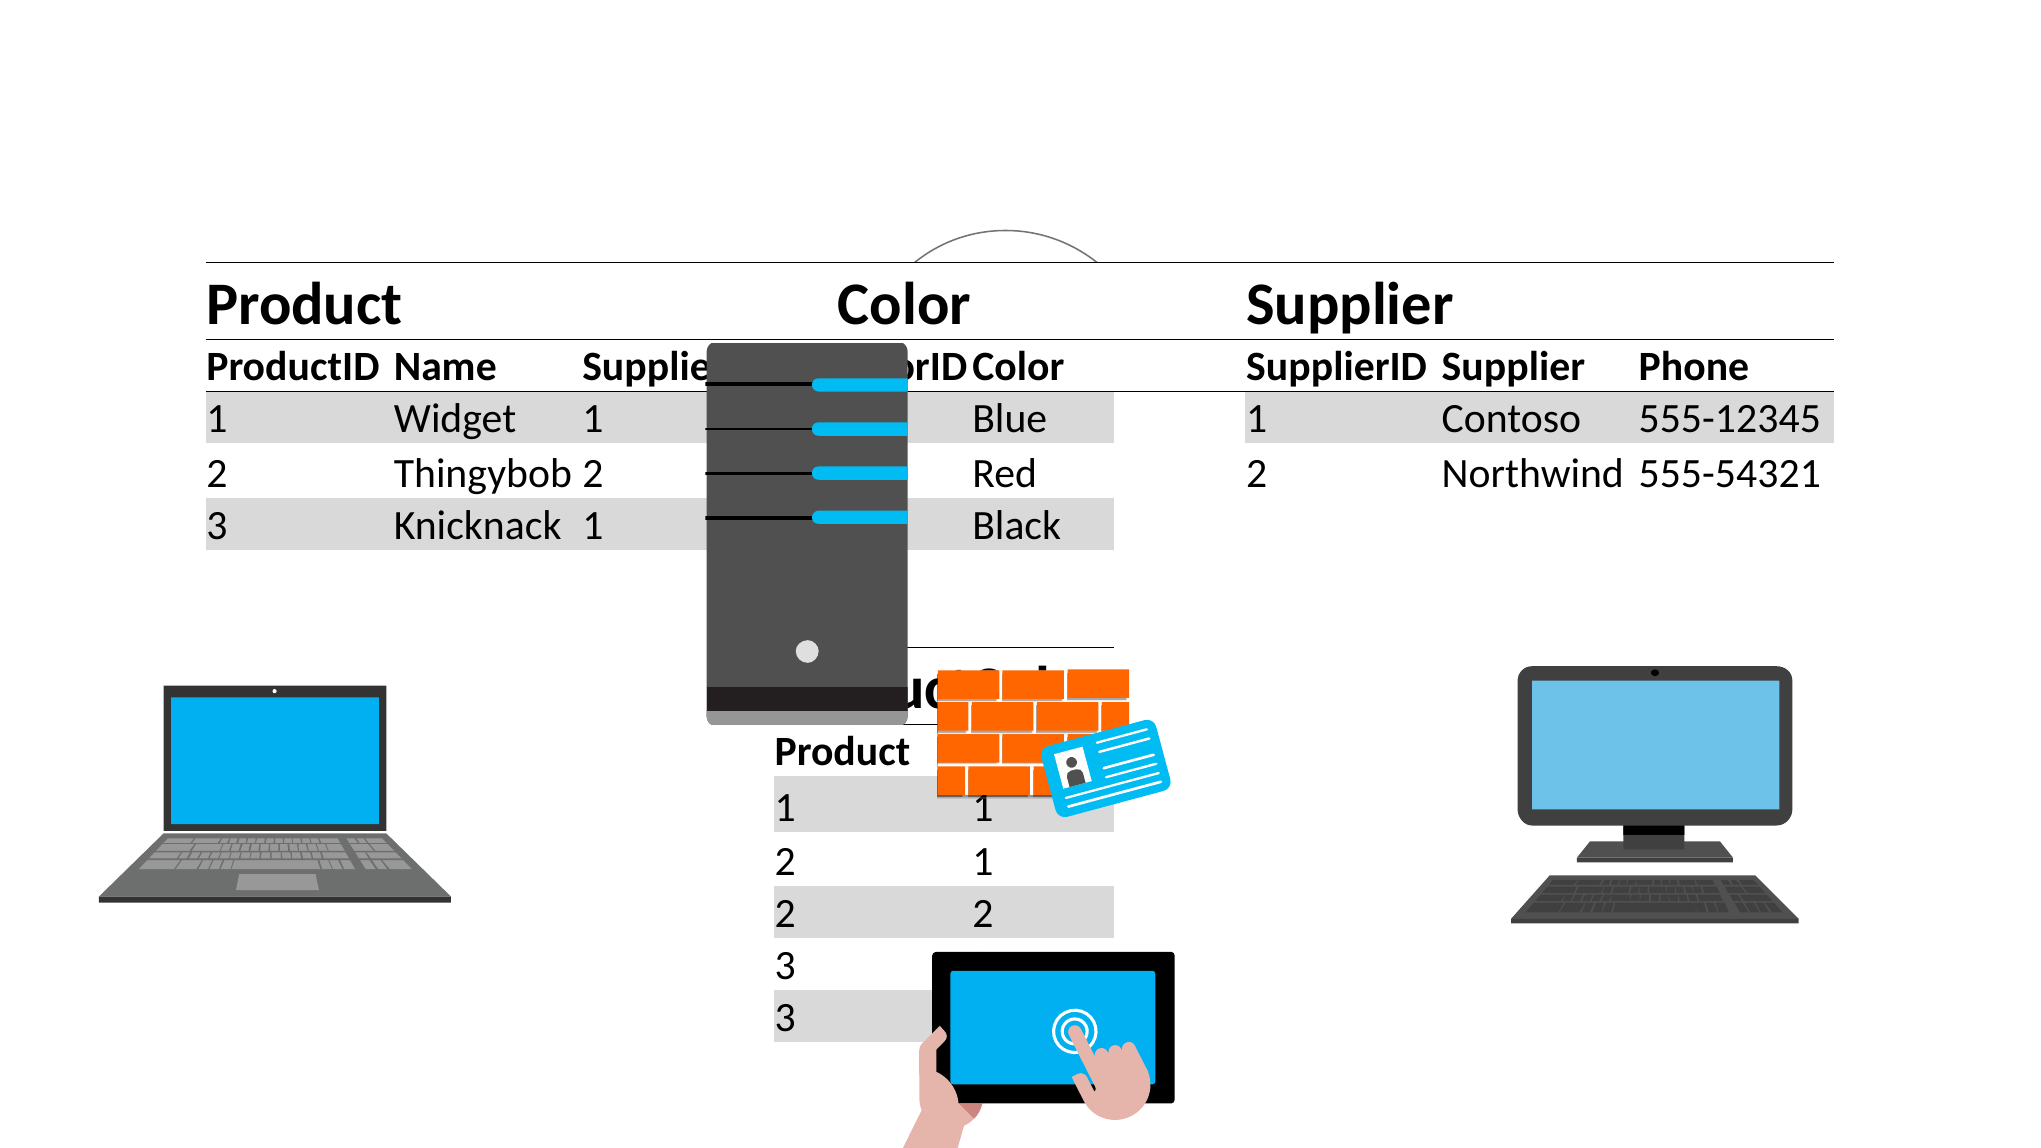

| Product | | | | Color | | | Supplier | | |
| --- | --- | --- | --- | --- | --- | --- | --- | --- | --- |
| ProductID | Name | Supplier | | ColorID | Color | | SupplierID | Supplier | Phone |
| 1 | Widget | 1 | | 1 | Blue | | 1 | Contoso | 555-12345 |
| 2 | Thingybob | 2 | | 2 | Red | | 2 | Northwind | 555-54321 |
| 3 | Knicknack | 1 | | 3 | Black | | | | |
| | | | | | | | | | |
| | | | ProductColor | | | | | | |
| | | | Product | | Color | | | | |
| | | | 1 | | 1 | | | | |
| | | | 2 | | 1 | | | | |
| | | | 2 | | 2 | | | | |
| | | | 3 | | 2 | | | | |
| | | | 3 | | 3 | | | | |